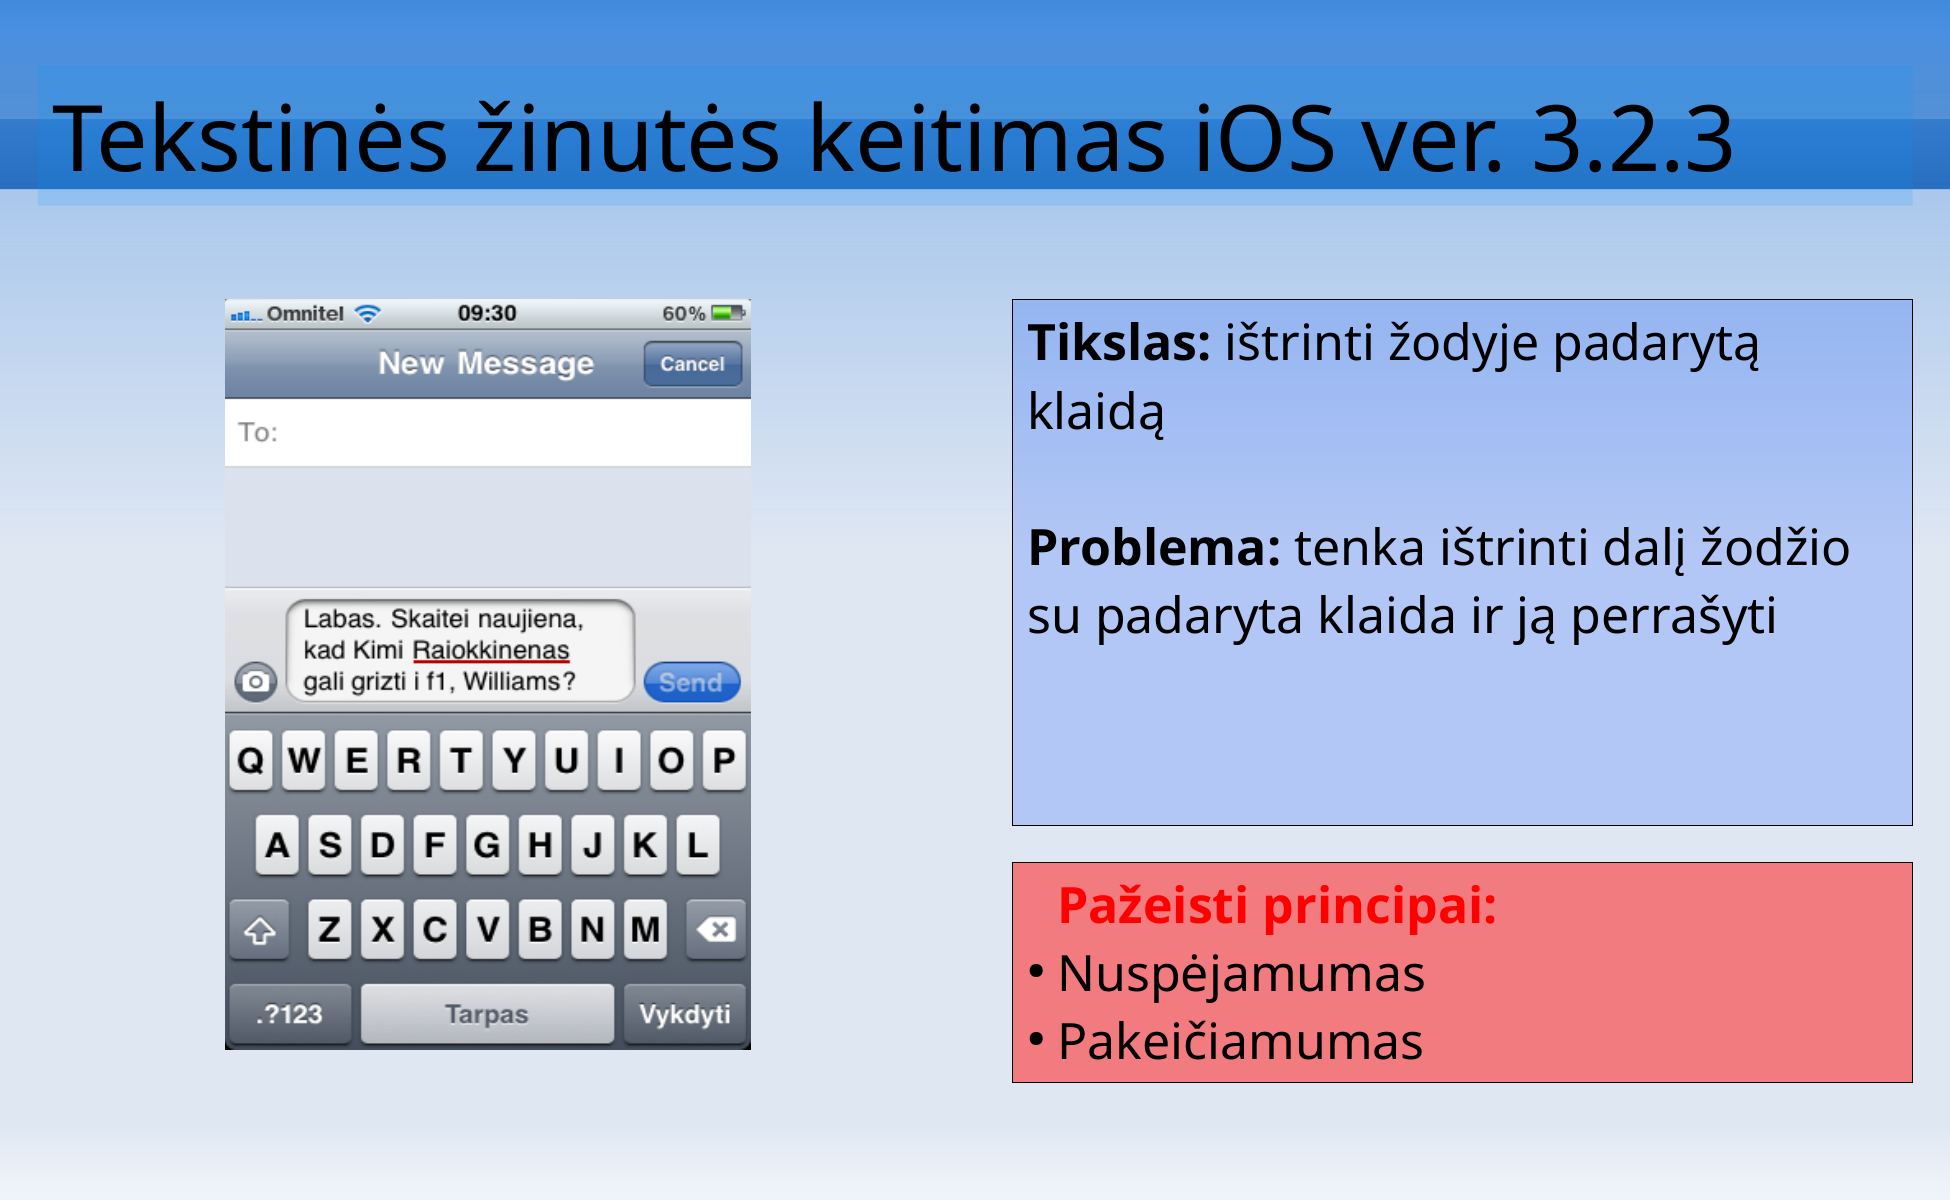

Tekstinės žinutės keitimas iOS ver. 3.2.3
Tikslas: ištrinti žodyje padarytą klaidą
Problema: tenka ištrinti dalį žodžio su padaryta klaida ir ją perrašyti
Pažeisti principai:
Nuspėjamumas
Pakeičiamumas